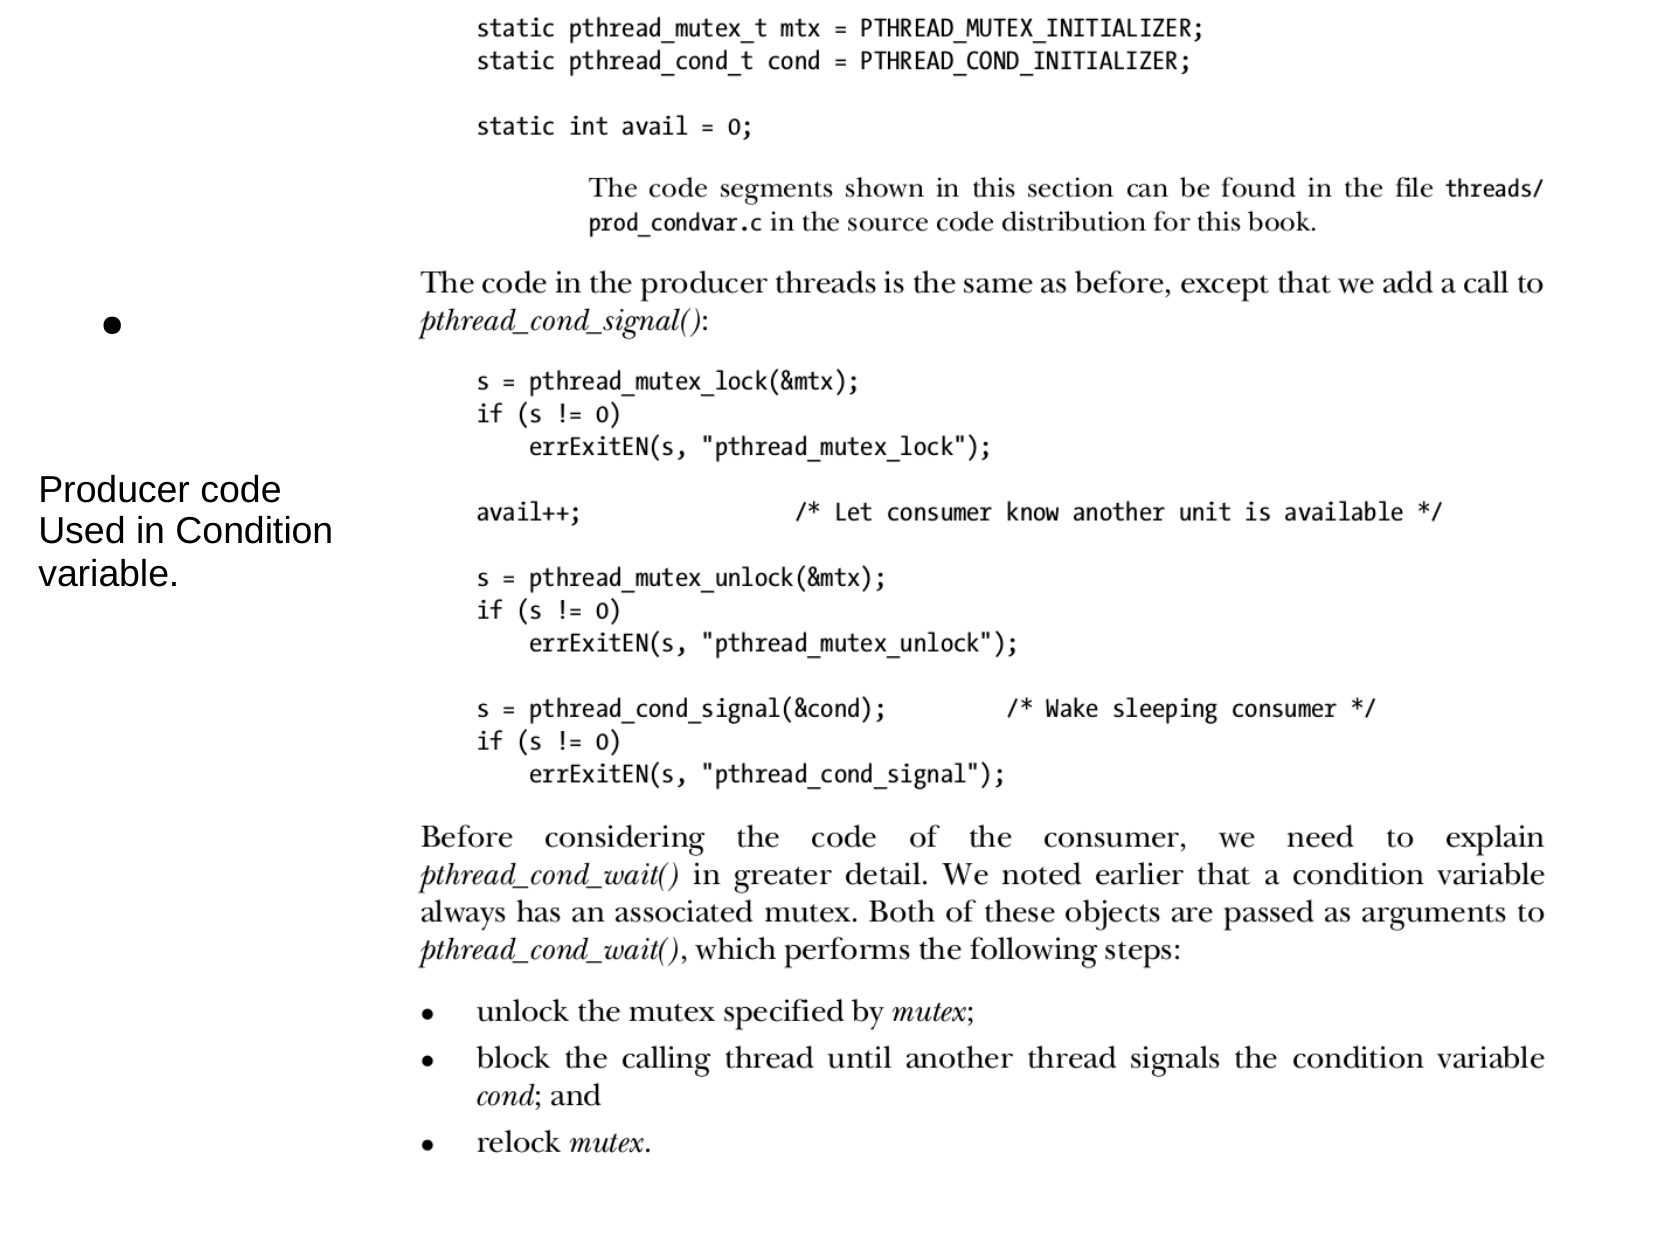

#
Producer code
Used in Condition variable.